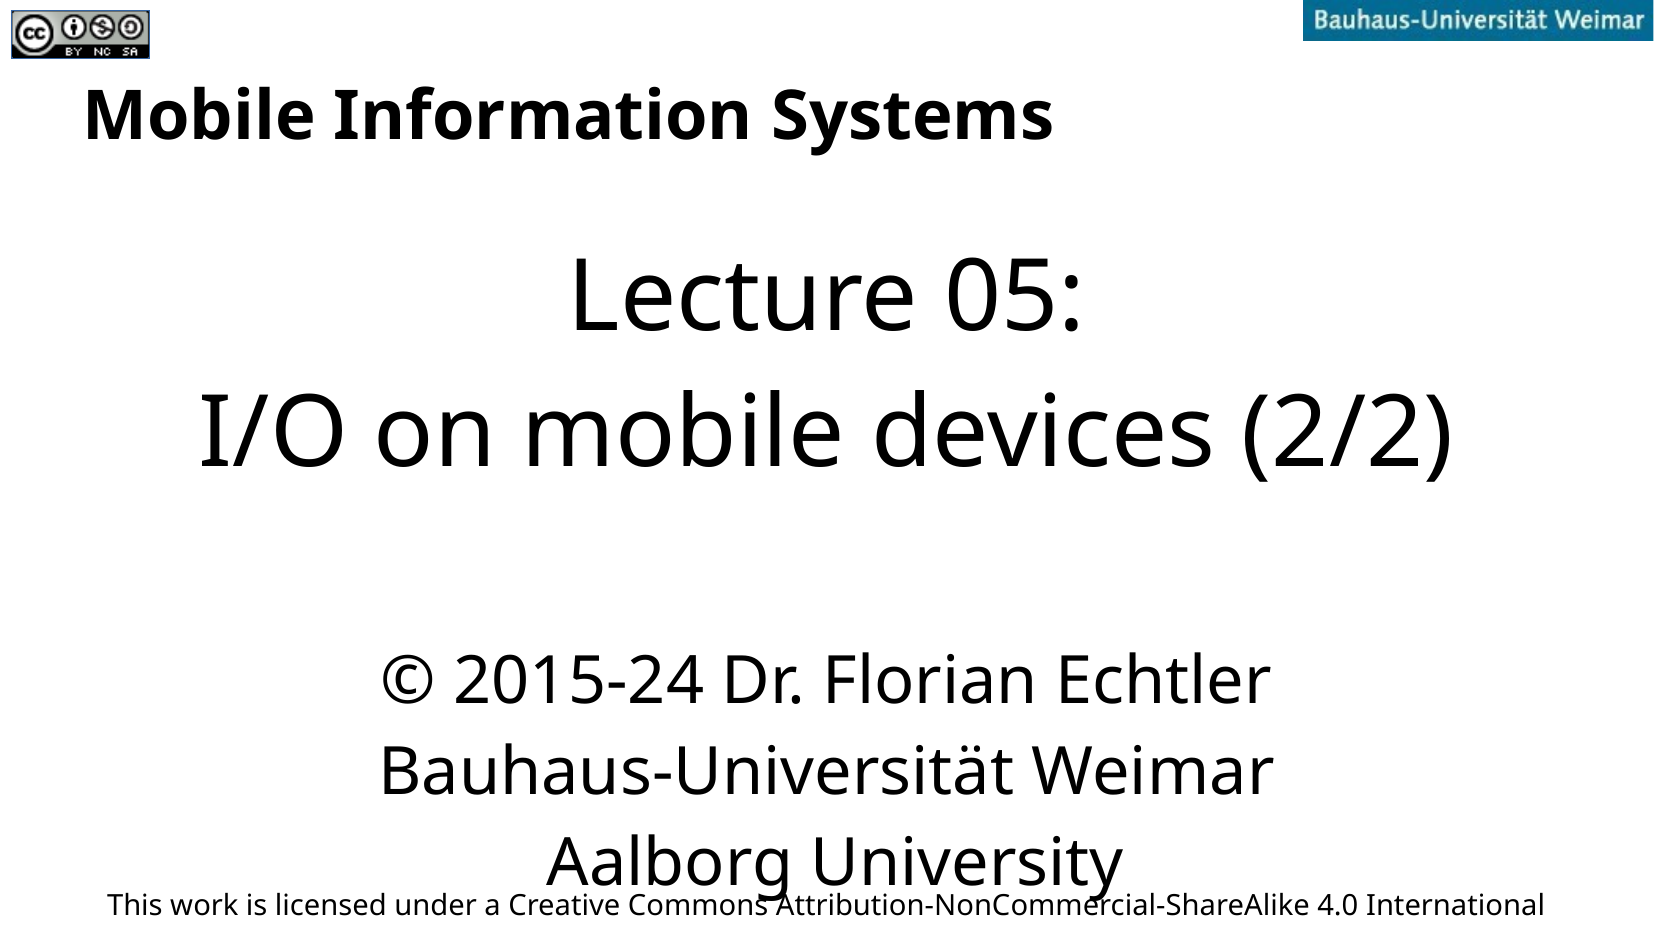

# Mobile Information Systems
Lecture 05:
I/O on mobile devices (2/2)
© 2015-24 Dr. Florian Echtler
Bauhaus-Universität Weimar
 Aalborg University
This work is licensed under a Creative Commons Attribution-NonCommercial-ShareAlike 4.0 International License.